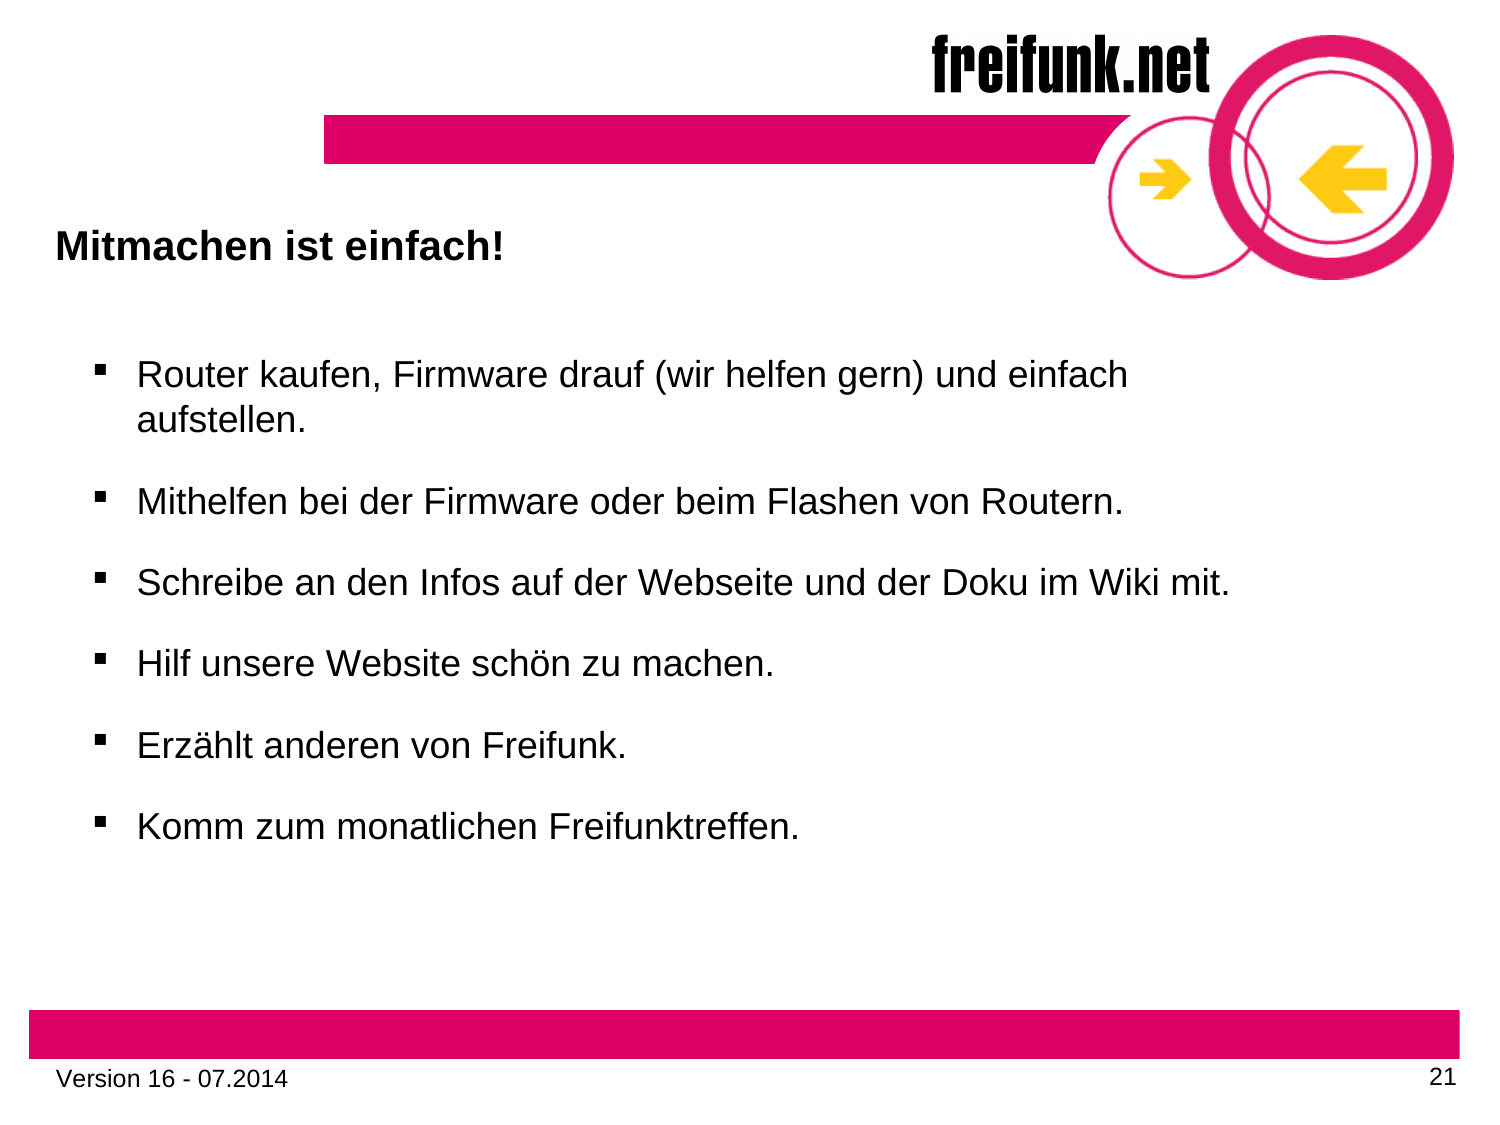

Mitmachen ist einfach!
Router kaufen, Firmware drauf (wir helfen gern) und einfach aufstellen.
Mithelfen bei der Firmware oder beim Flashen von Routern.
Schreibe an den Infos auf der Webseite und der Doku im Wiki mit.
Hilf unsere Website schön zu machen.
Erzählt anderen von Freifunk.
Komm zum monatlichen Freifunktreffen.
21
Version 16 - 07.2014